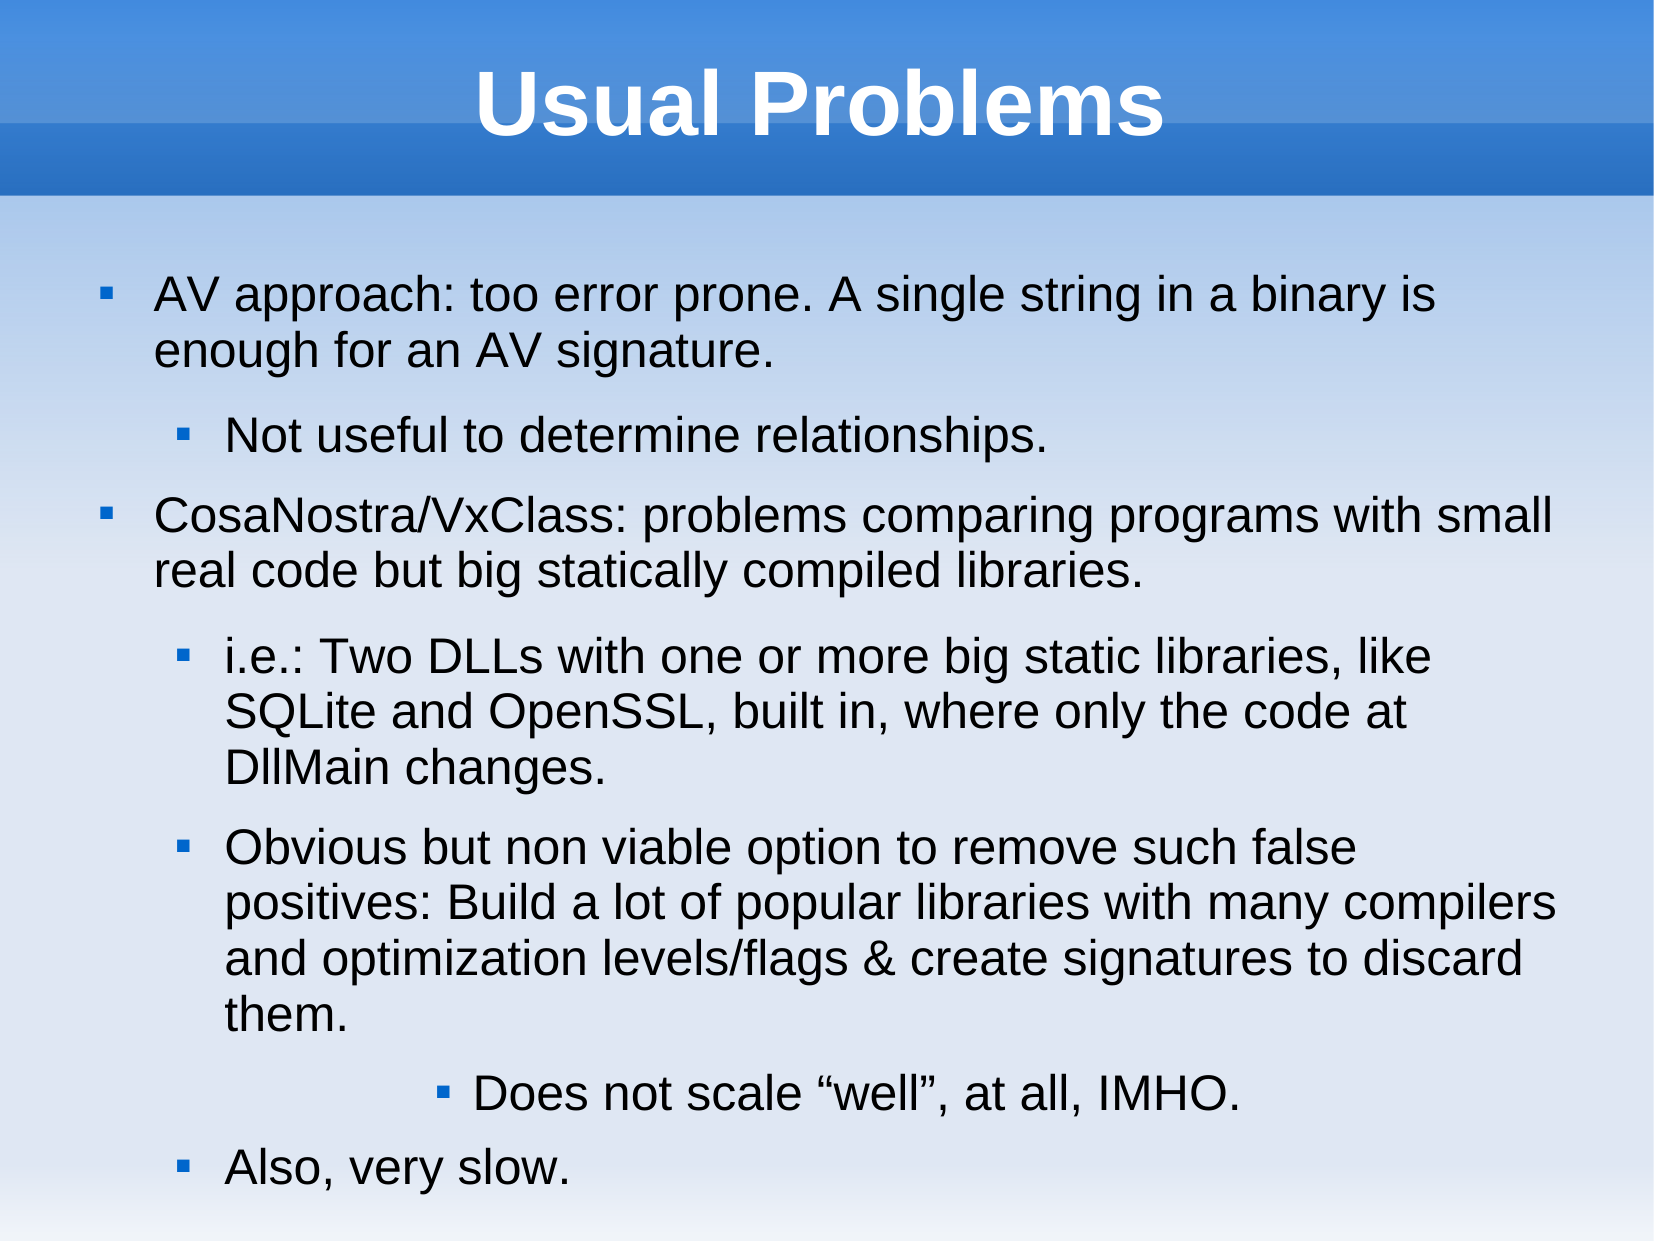

# Usual Problems
AV approach: too error prone. A single string in a binary is enough for an AV signature.
Not useful to determine relationships.
CosaNostra/VxClass: problems comparing programs with small real code but big statically compiled libraries.
i.e.: Two DLLs with one or more big static libraries, like SQLite and OpenSSL, built in, where only the code at DllMain changes.
Obvious but non viable option to remove such false positives: Build a lot of popular libraries with many compilers and optimization levels/flags & create signatures to discard them.
Does not scale “well”, at all, IMHO.
Also, very slow.